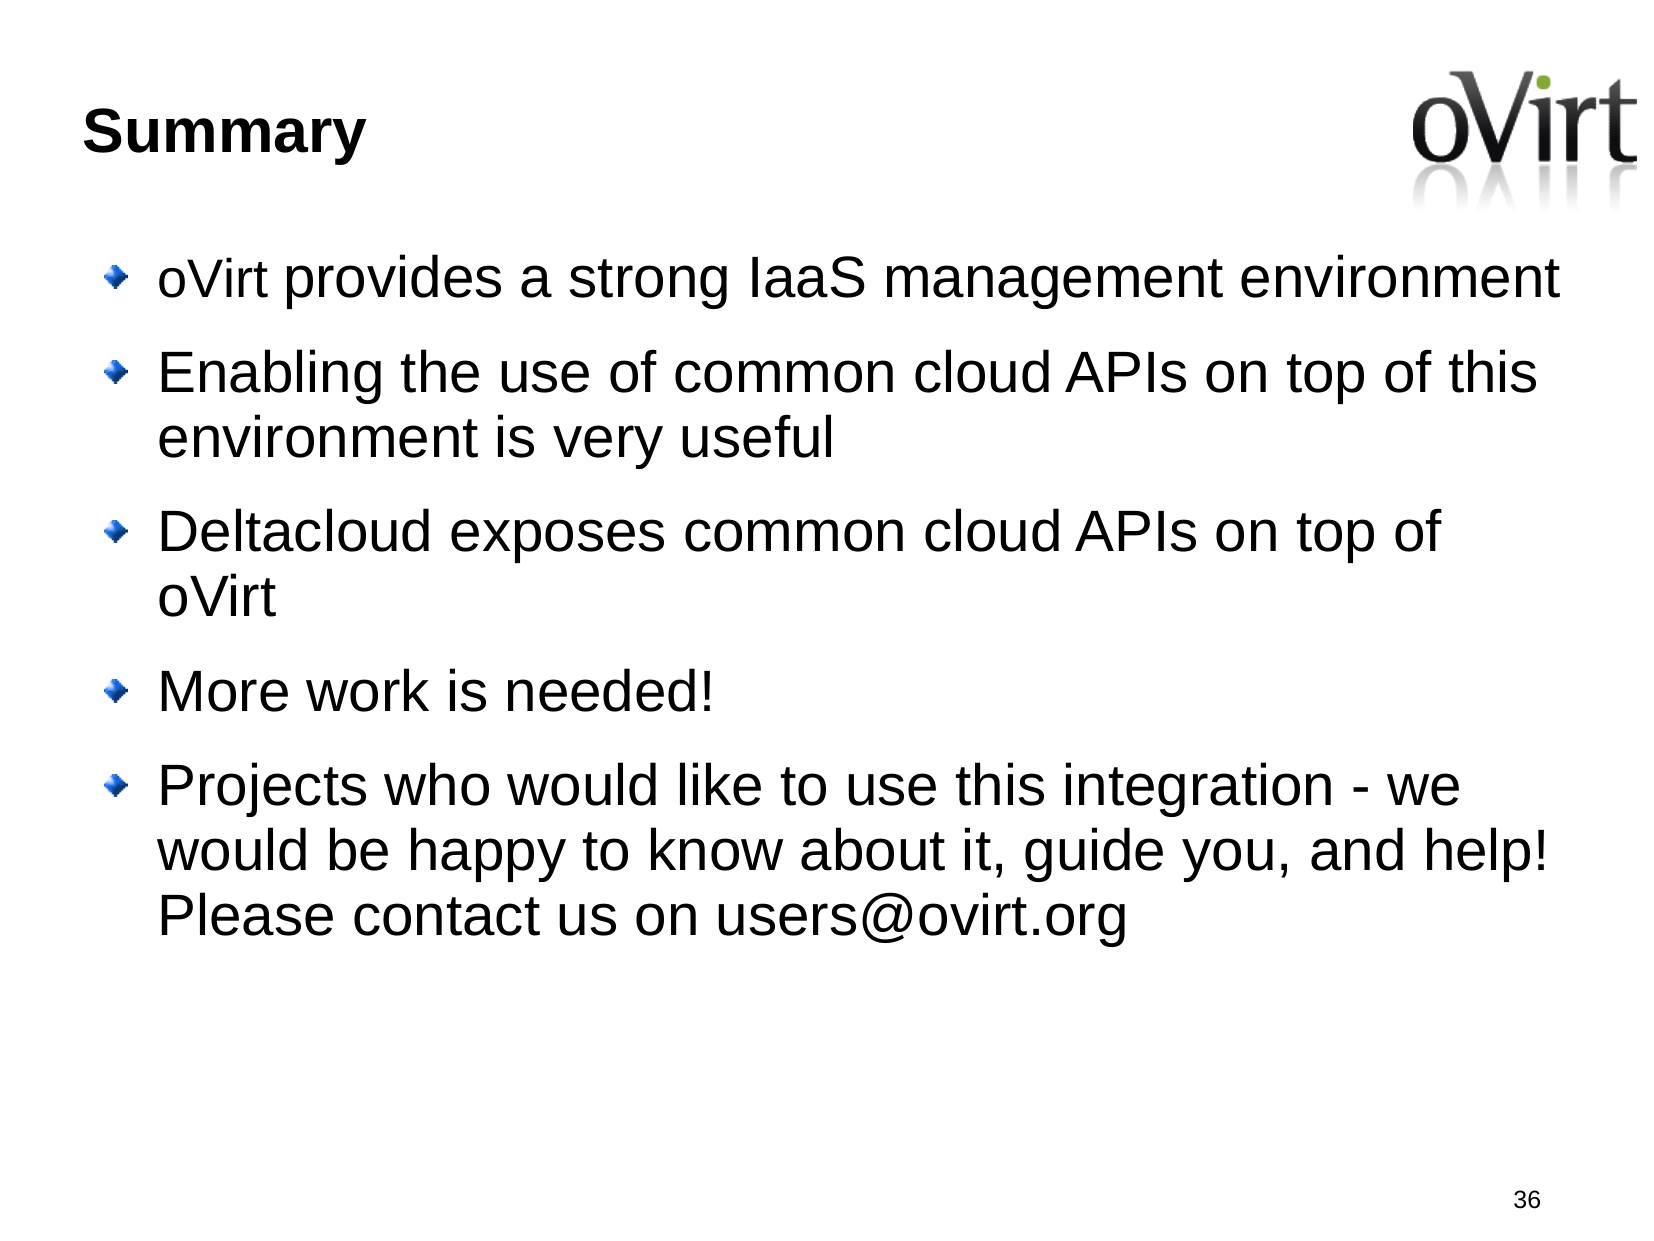

# Summary
oVirt provides a strong IaaS management environment
Enabling the use of common cloud APIs on top of this environment is very useful
Deltacloud exposes common cloud APIs on top of oVirt
More work is needed!
Projects who would like to use this integration - we would be happy to know about it, guide you, and help! Please contact us on users@ovirt.org